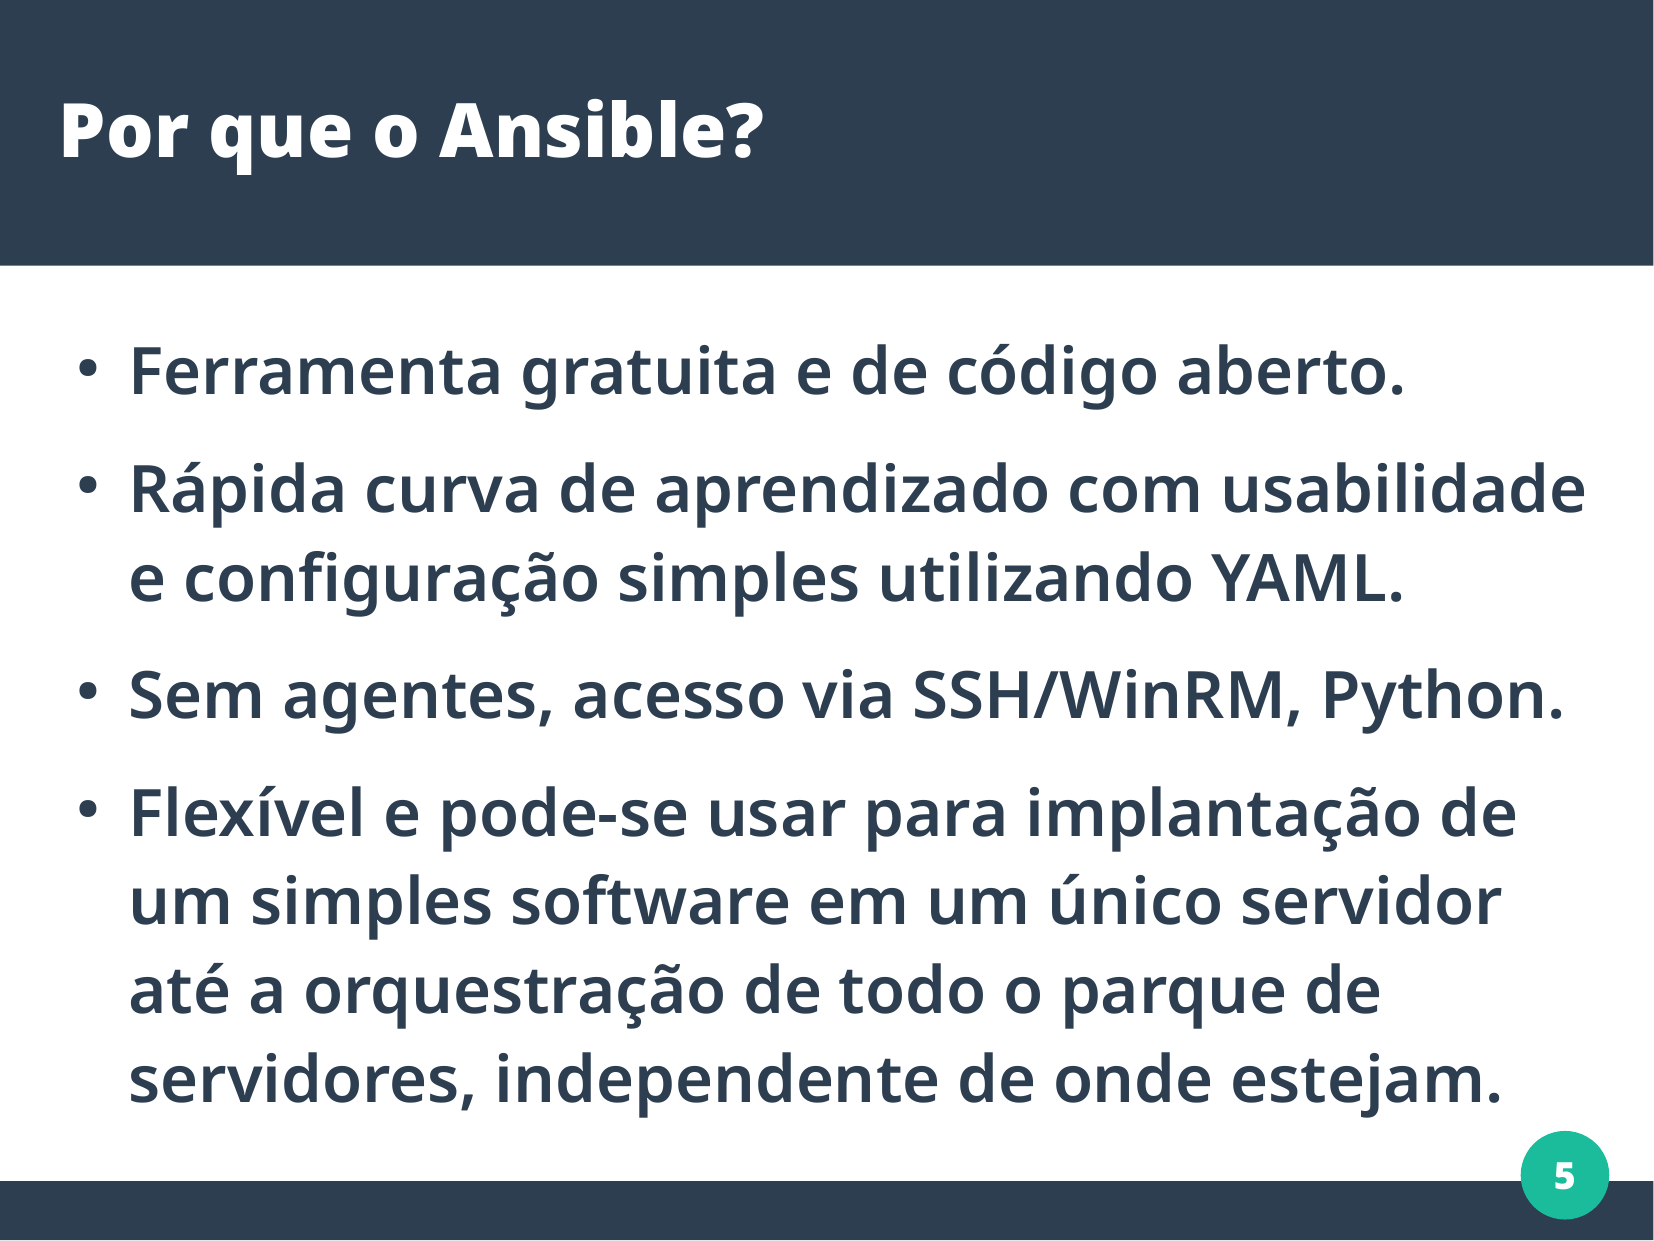

# Por que o Ansible?
Ferramenta gratuita e de código aberto.
Rápida curva de aprendizado com usabilidade e configuração simples utilizando YAML.
Sem agentes, acesso via SSH/WinRM, Python.
Flexível e pode-se usar para implantação de um simples software em um único servidor até a orquestração de todo o parque de servidores, independente de onde estejam.
5